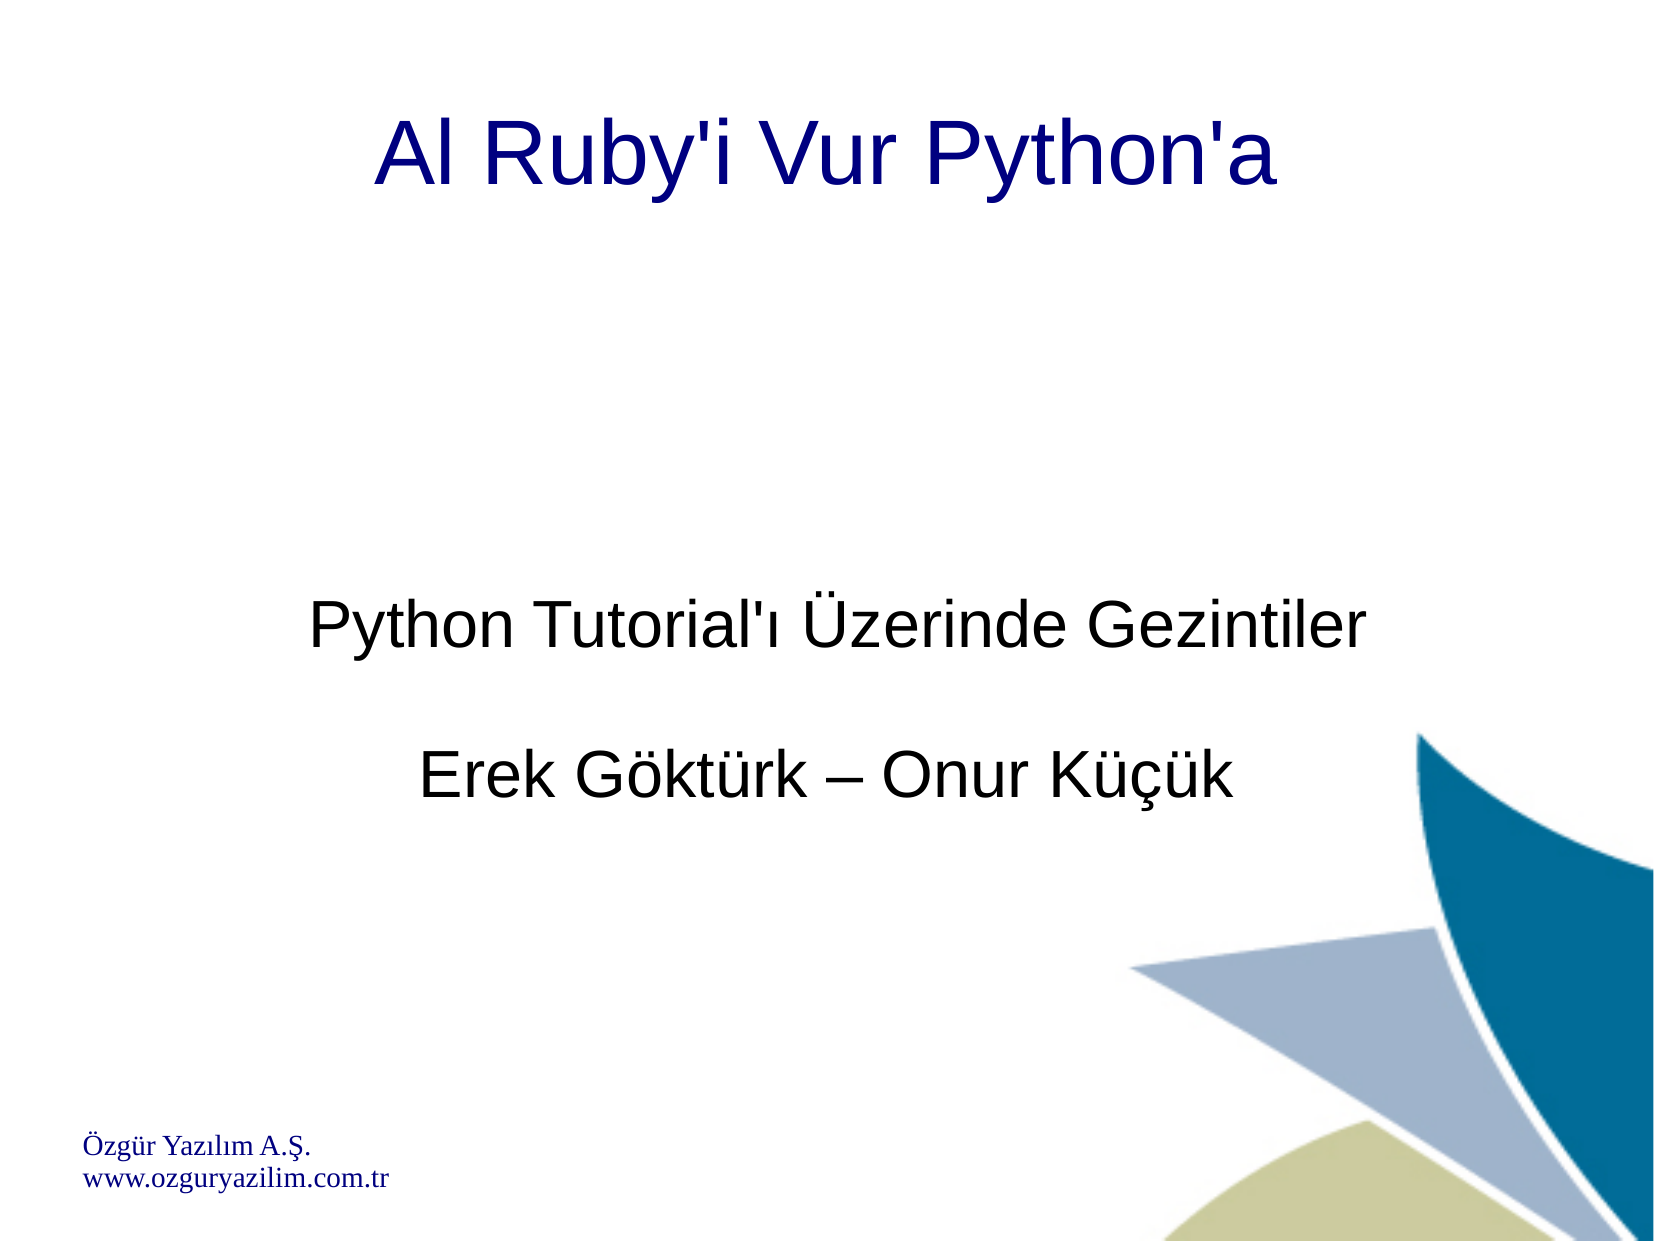

# Al Ruby'i Vur Python'a
Python Tutorial'ı Üzerinde Gezintiler
Erek Göktürk – Onur Küçük